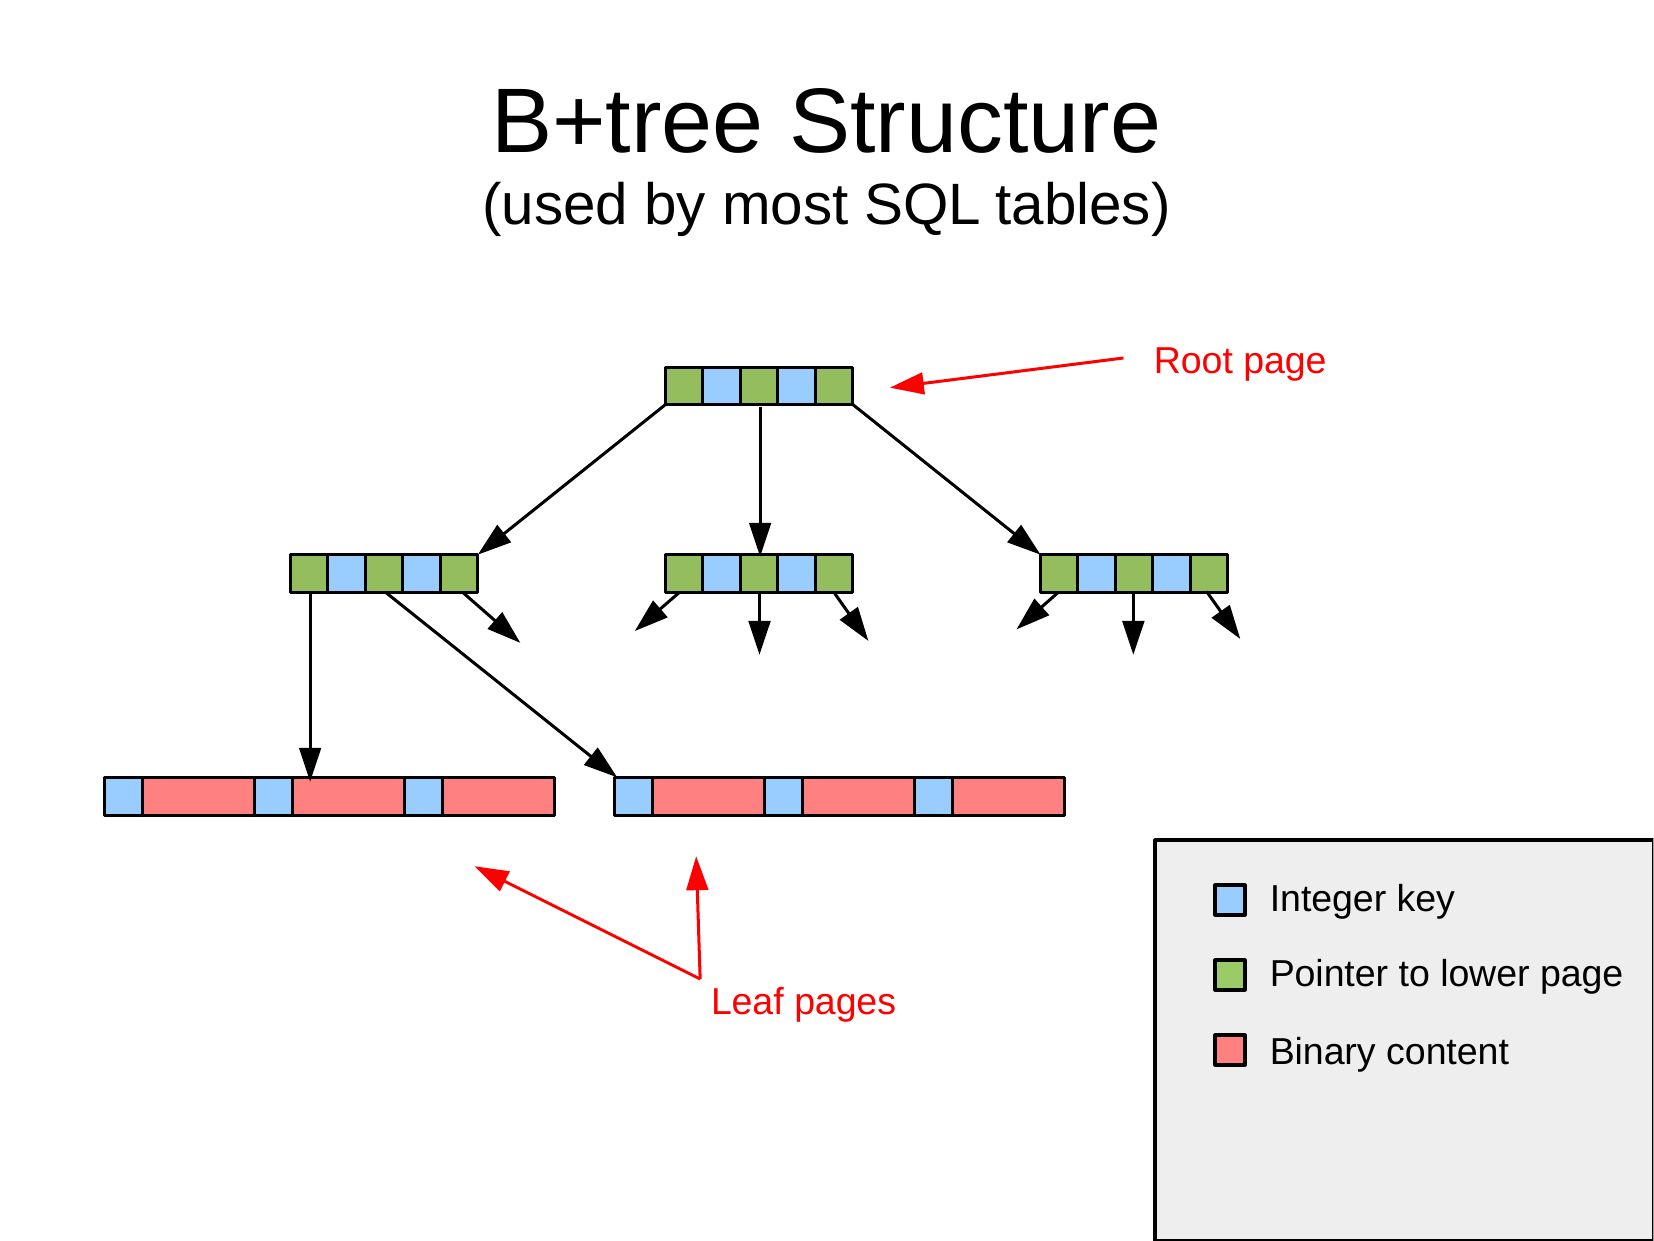

# B+tree Structure (used by most SQL tables)
Root page
Integer key
Pointer to lower page
Leaf pages
Binary content